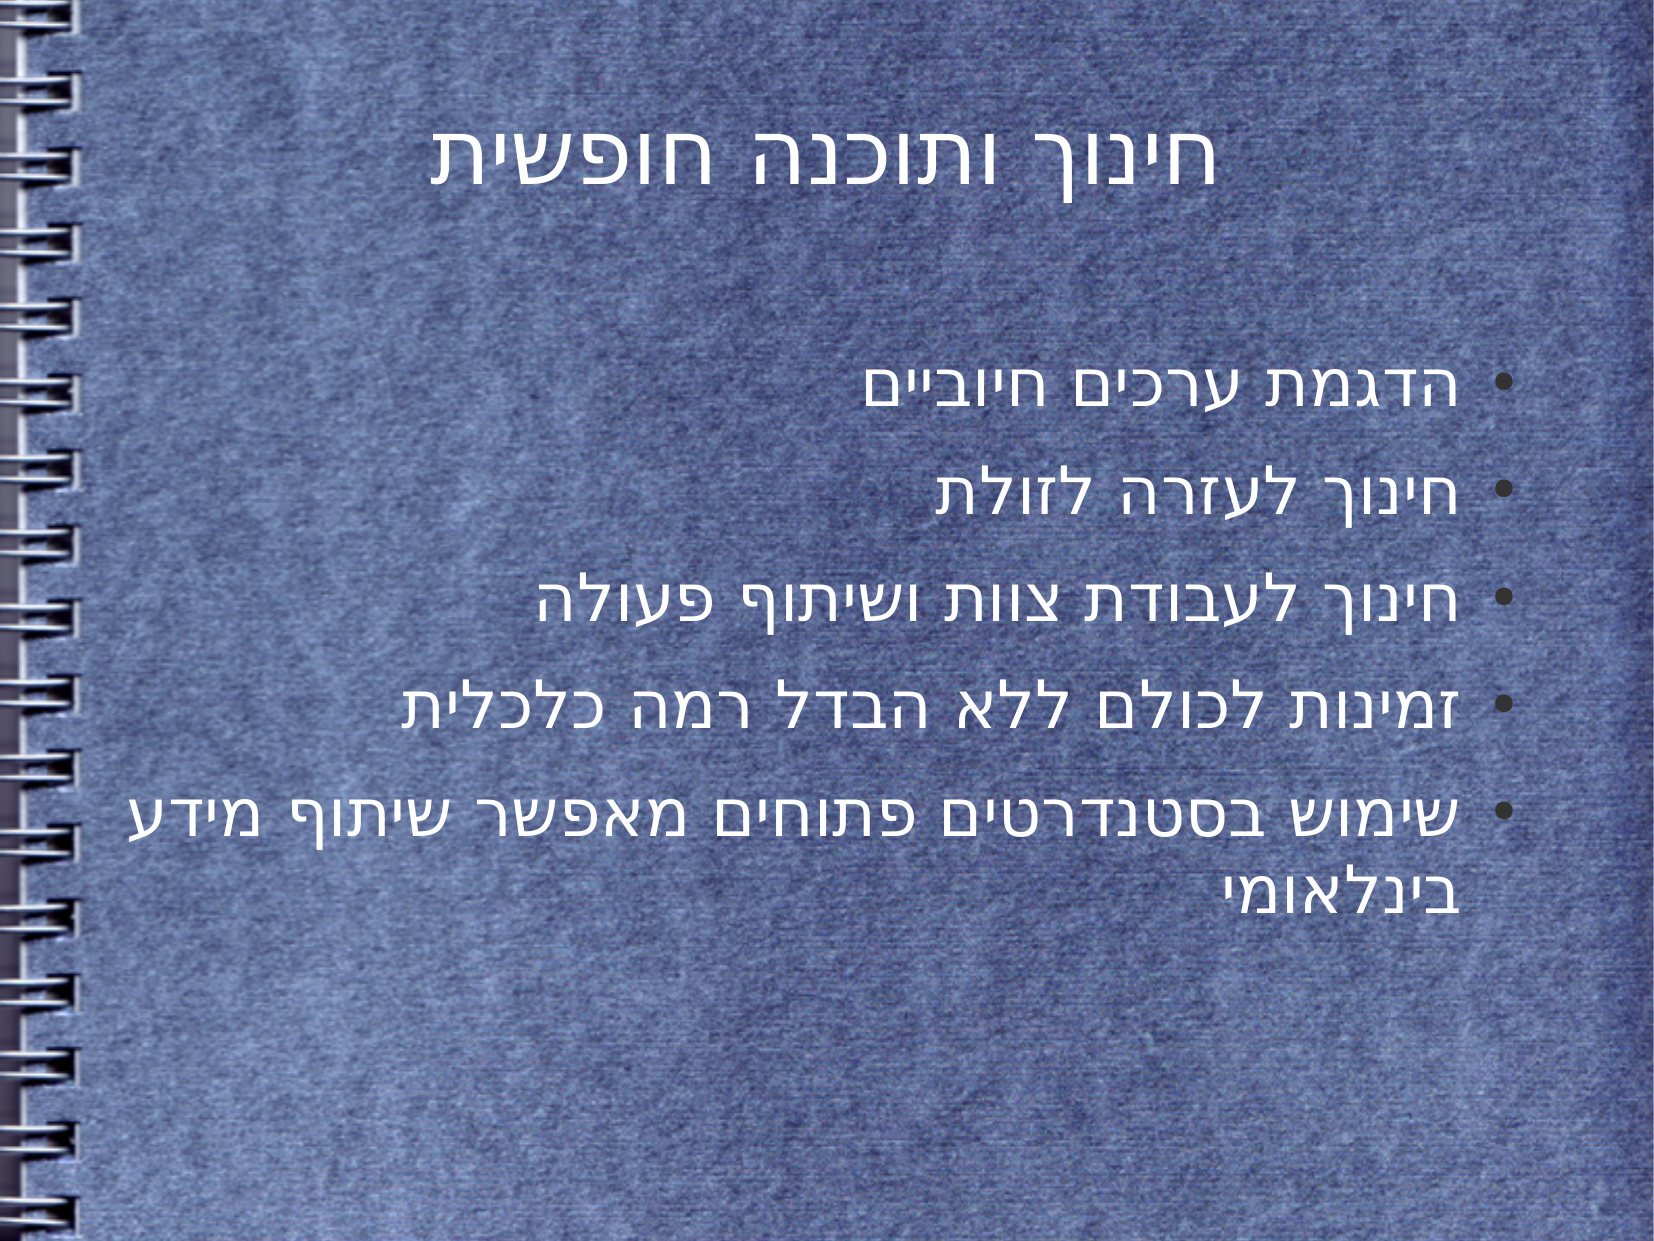

# חינוך ותוכנה חופשית
הדגמת ערכים חיוביים
חינוך לעזרה לזולת
חינוך לעבודת צוות ושיתוף פעולה
זמינות לכולם ללא הבדל רמה כלכלית
שימוש בסטנדרטים פתוחים מאפשר שיתוף מידע בינלאומי